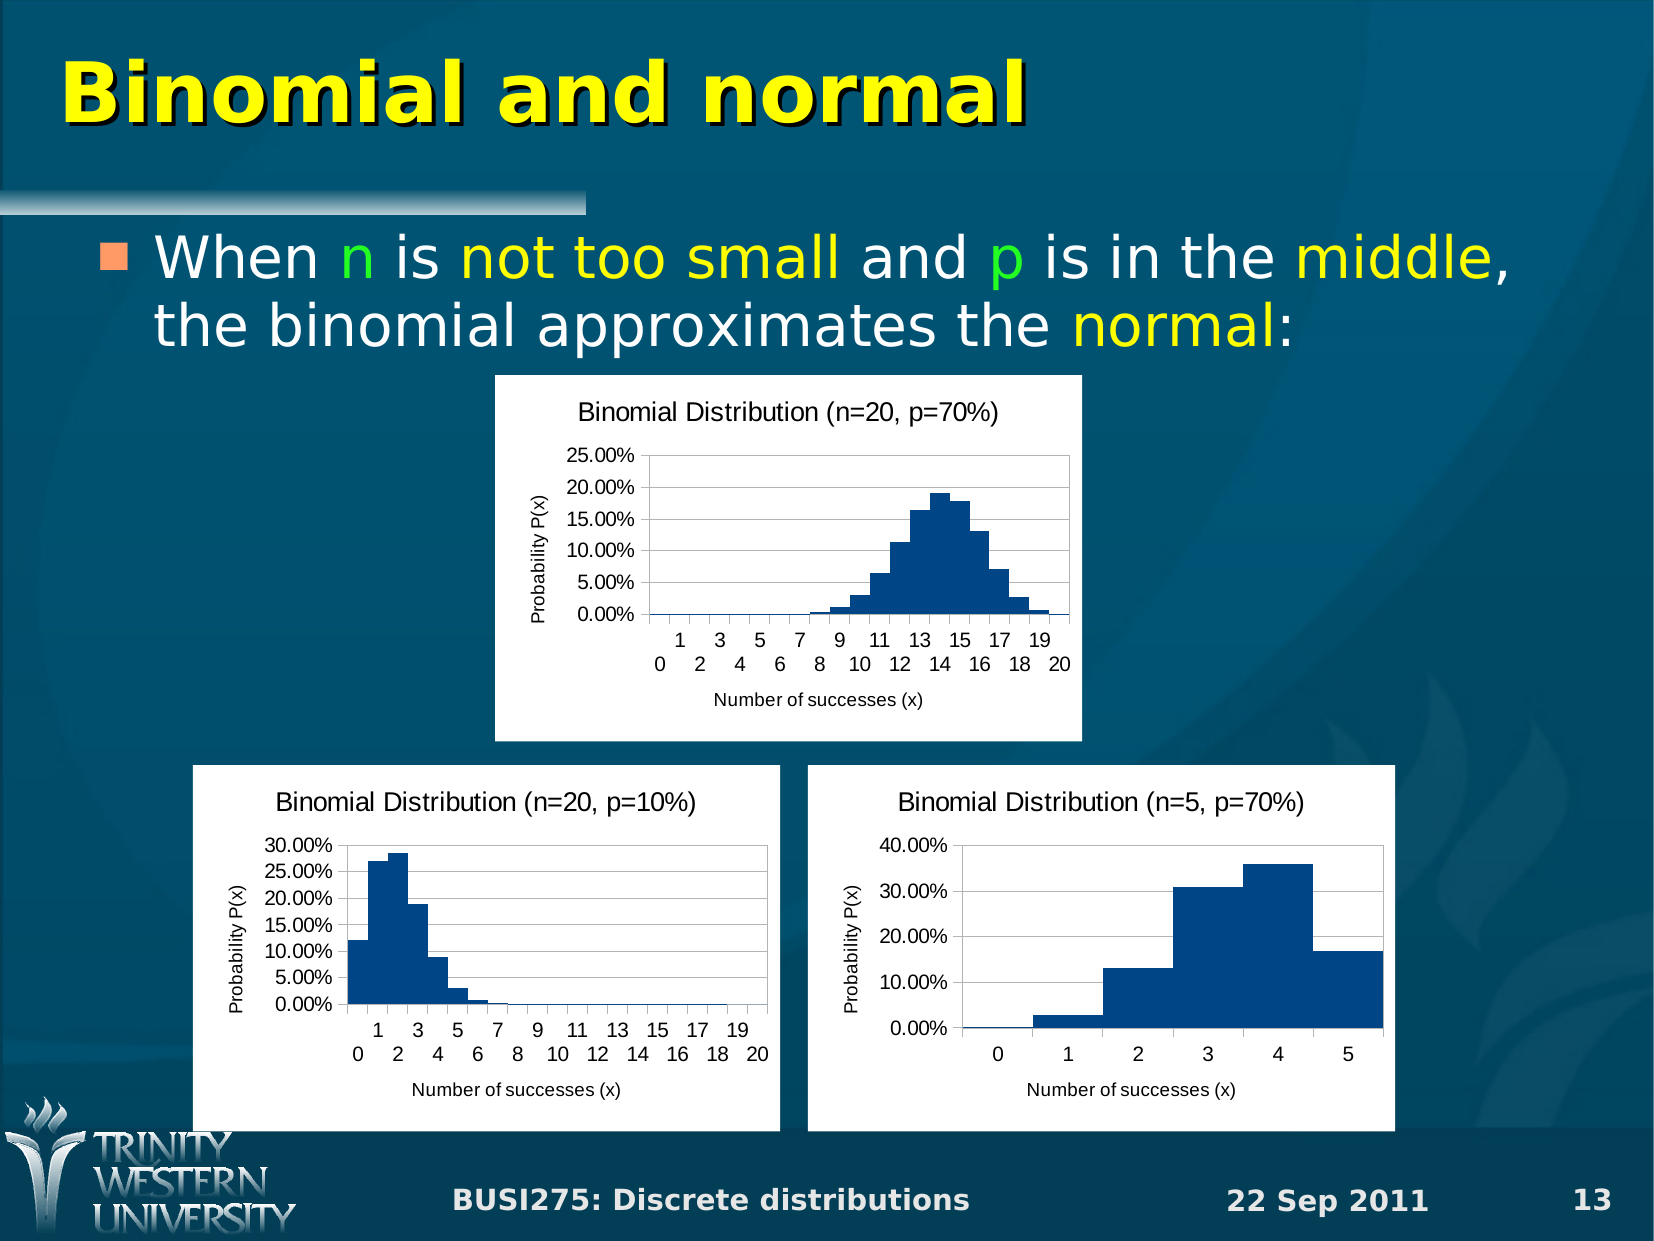

# Binomial and normal
When n is not too small and p is in the middle, the binomial approximates the normal:
### Chart: Binomial Distribution (n=20, p=70%)
| Category | P(x) |
|---|---|
| 0 | 3.48678440100001e-11 |
| 1 | 1.6271660538e-09 |
| 2 | 3.60688475259001e-08 |
| 3 | 5.04963865362601e-07 |
| 4 | 5.00755833151246e-06 |
| 5 | 3.7389768875293e-05 |
| 6 | 0.000218106985105876 |
| 7 | 0.00101783259716075 |
| 8 | 0.00385928193090119 |
| 9 | 0.012006654896137 |
| 10 | 0.0308170809000851 |
| 11 | 0.065369565545635 |
| 12 | 0.114396739704861 |
| 13 | 0.164261985217237 |
| 14 | 0.191638982753443 |
| 15 | 0.17886305056988 |
| 16 | 0.130420974373871 |
| 17 | 0.0716036722052623 |
| 18 | 0.0278458725242687 |
| 19 | 0.00683933711122388 |
| 20 | 0.000797922662976119 |
### Chart: Binomial Distribution (n=20, p=10%)
| Category | P(x) |
|---|---|
| 0 | 0.121576654590569 |
| 1 | 0.270170343534599 |
| 2 | 0.285179807064298 |
| 3 | 0.190119871376199 |
| 4 | 0.0897788281498718 |
| 5 | 0.0319213611199544 |
| 6 | 0.00886704475554289 |
| 7 | 0.00197045439012064 |
| 8 | 0.000355776487105116 |
| 9 | 5.27076277192765e-05 |
| 10 | 6.44204338791157e-06 |
| 11 | 6.50711453324401e-07 |
| 12 | 5.42259544437001e-08 |
| 13 | 3.70775756880001e-09 |
| 14 | 2.059865316e-10 |
| 15 | 9.15495696000002e-12 |
| 16 | 3.17880450000001e-13 |
| 17 | 8.31060000000001e-15 |
| 18 | 1.539e-16 |
| 19 | 1.8e-18 |
| 20 | 1e-20 |
### Chart: Binomial Distribution (n=5, p=70%)
| Category | P(x) |
|---|---|
| 0 | 0.00243 |
| 1 | 0.02835 |
| 2 | 0.1323 |
| 3 | 0.3087 |
| 4 | 0.36015 |
| 5 | 0.16807 |BUSI275: Discrete distributions
22 Sep 2011
13